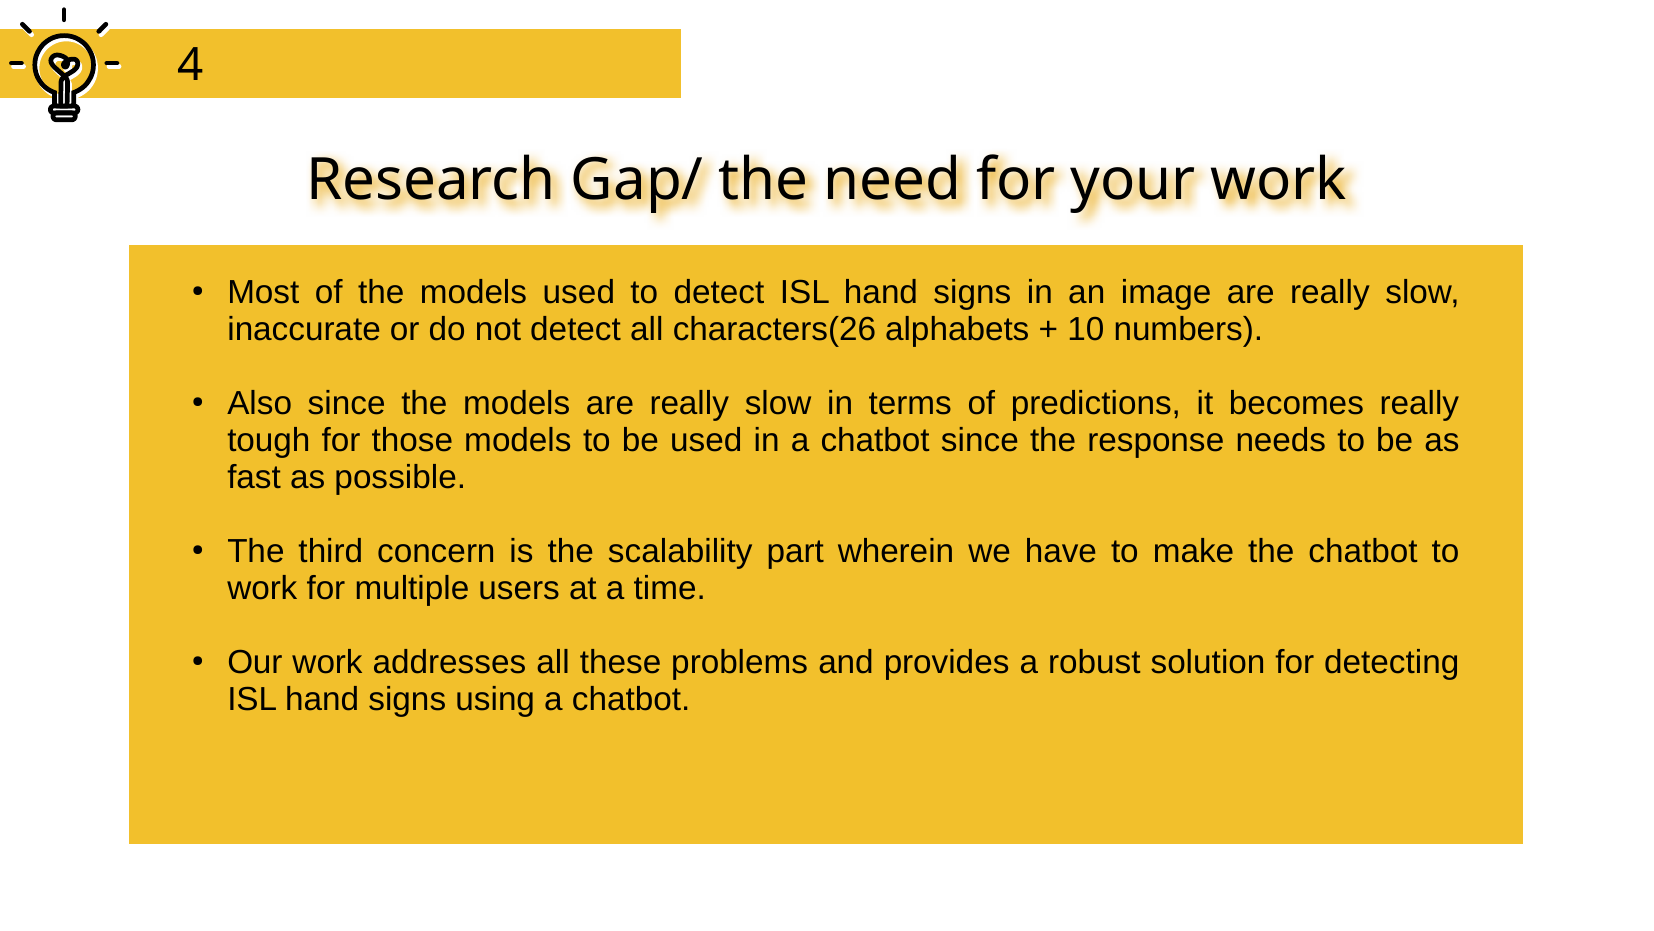

# 4
Research Gap/ the need for your work
Most of the models used to detect ISL hand signs in an image are really slow, inaccurate or do not detect all characters(26 alphabets + 10 numbers).
Also since the models are really slow in terms of predictions, it becomes really tough for those models to be used in a chatbot since the response needs to be as fast as possible.
The third concern is the scalability part wherein we have to make the chatbot to work for multiple users at a time.
Our work addresses all these problems and provides a robust solution for detecting ISL hand signs using a chatbot.